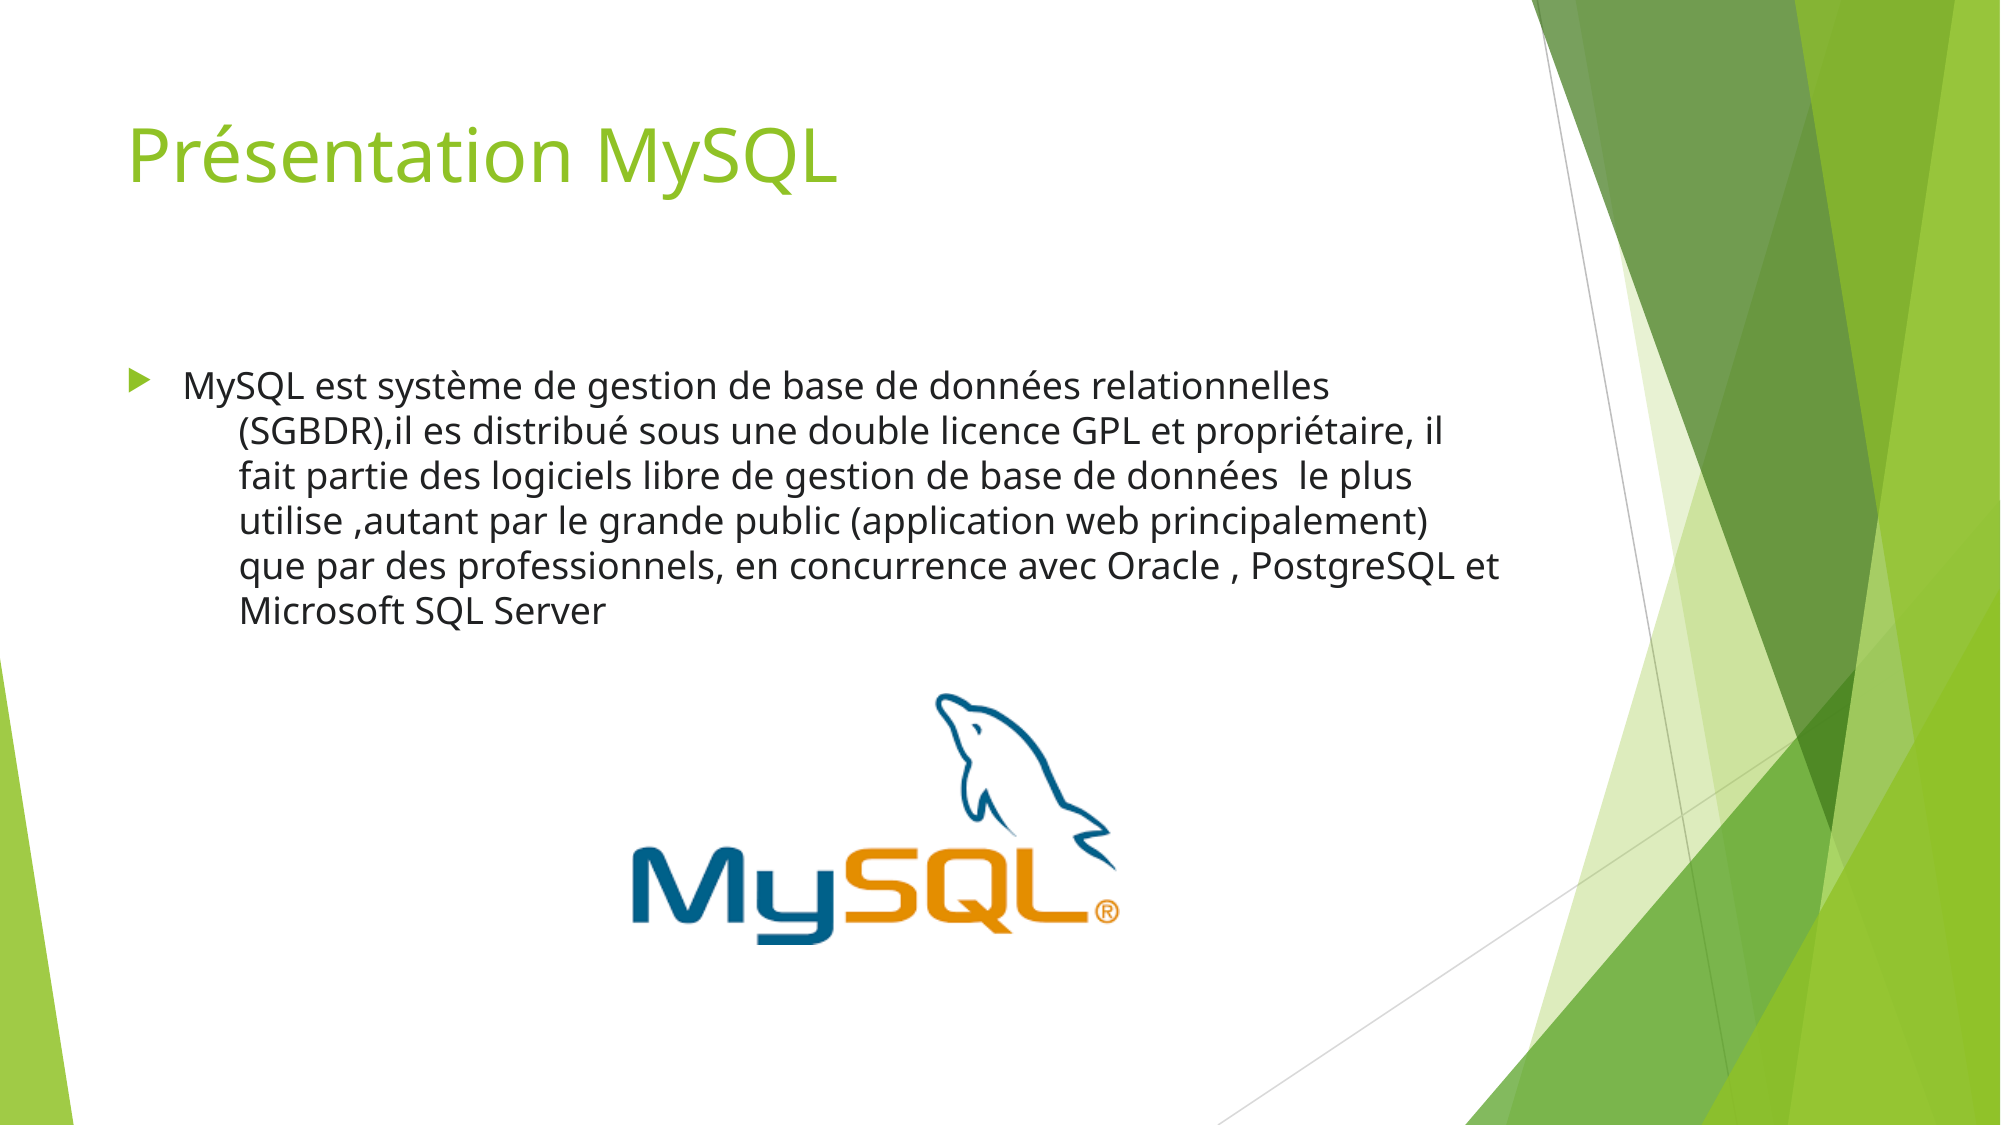

# Présentation MySQL
MySQL est système de gestion de base de données relationnelles (SGBDR),il es distribué sous une double licence GPL et propriétaire, il fait partie des logiciels libre de gestion de base de données le plus utilise ,autant par le grande public (application web principalement) que par des professionnels, en concurrence avec Oracle , PostgreSQL et Microsoft SQL Server